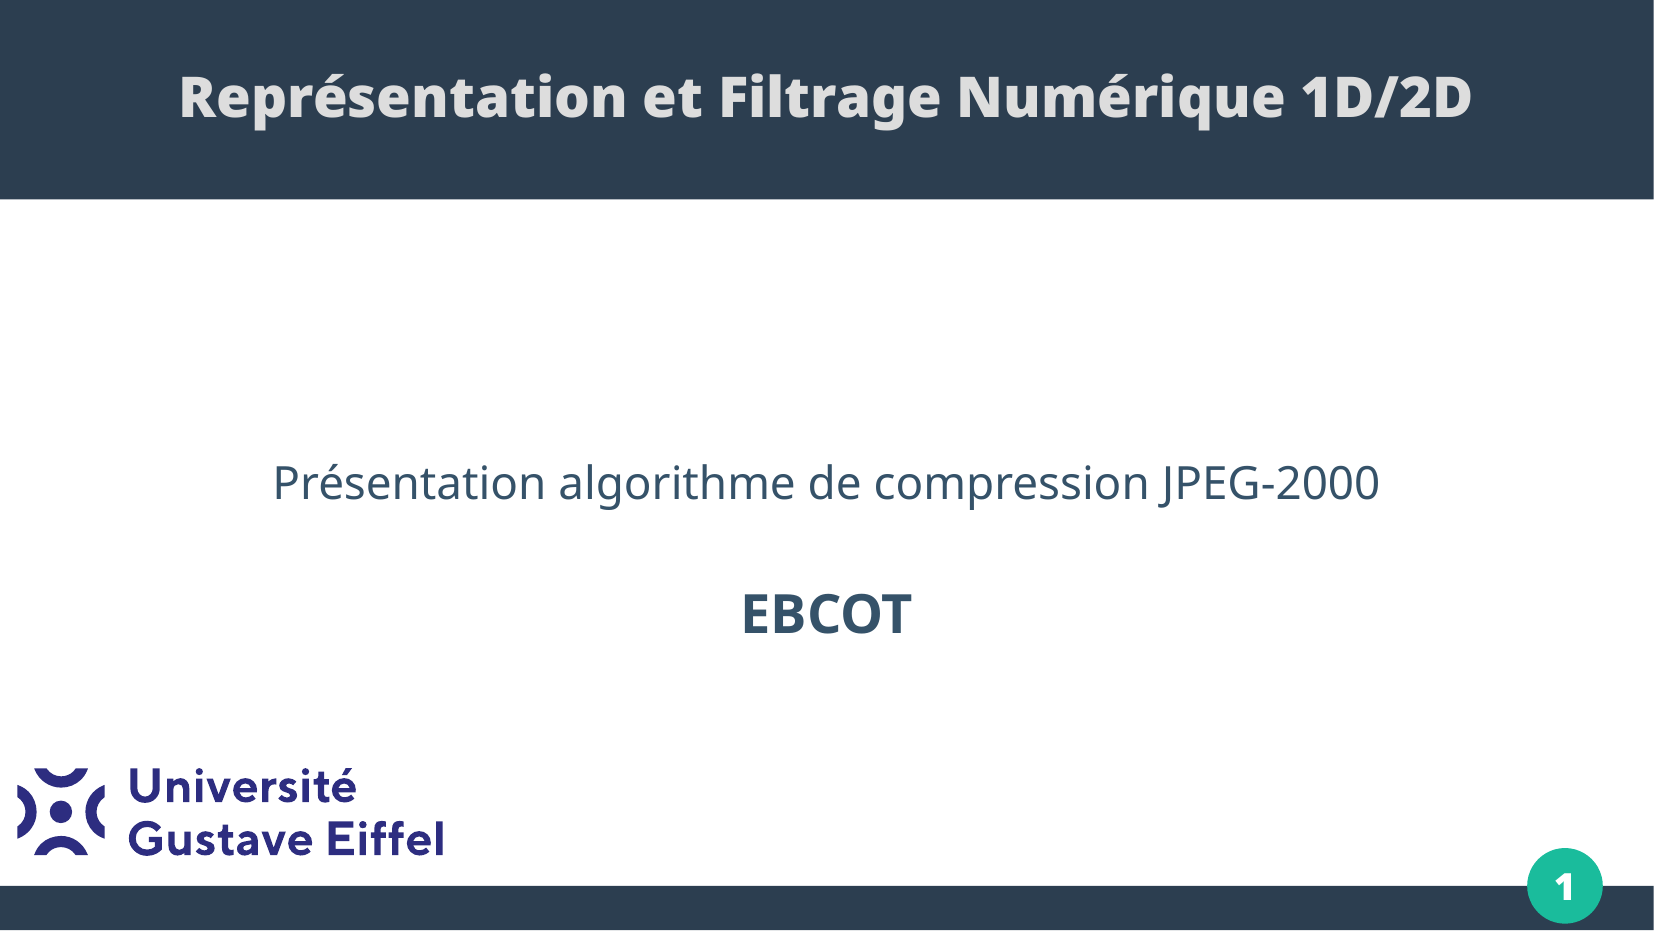

Représentation et Filtrage Numérique 1D/2D
# Présentation algorithme de compression JPEG-2000
EBCOT